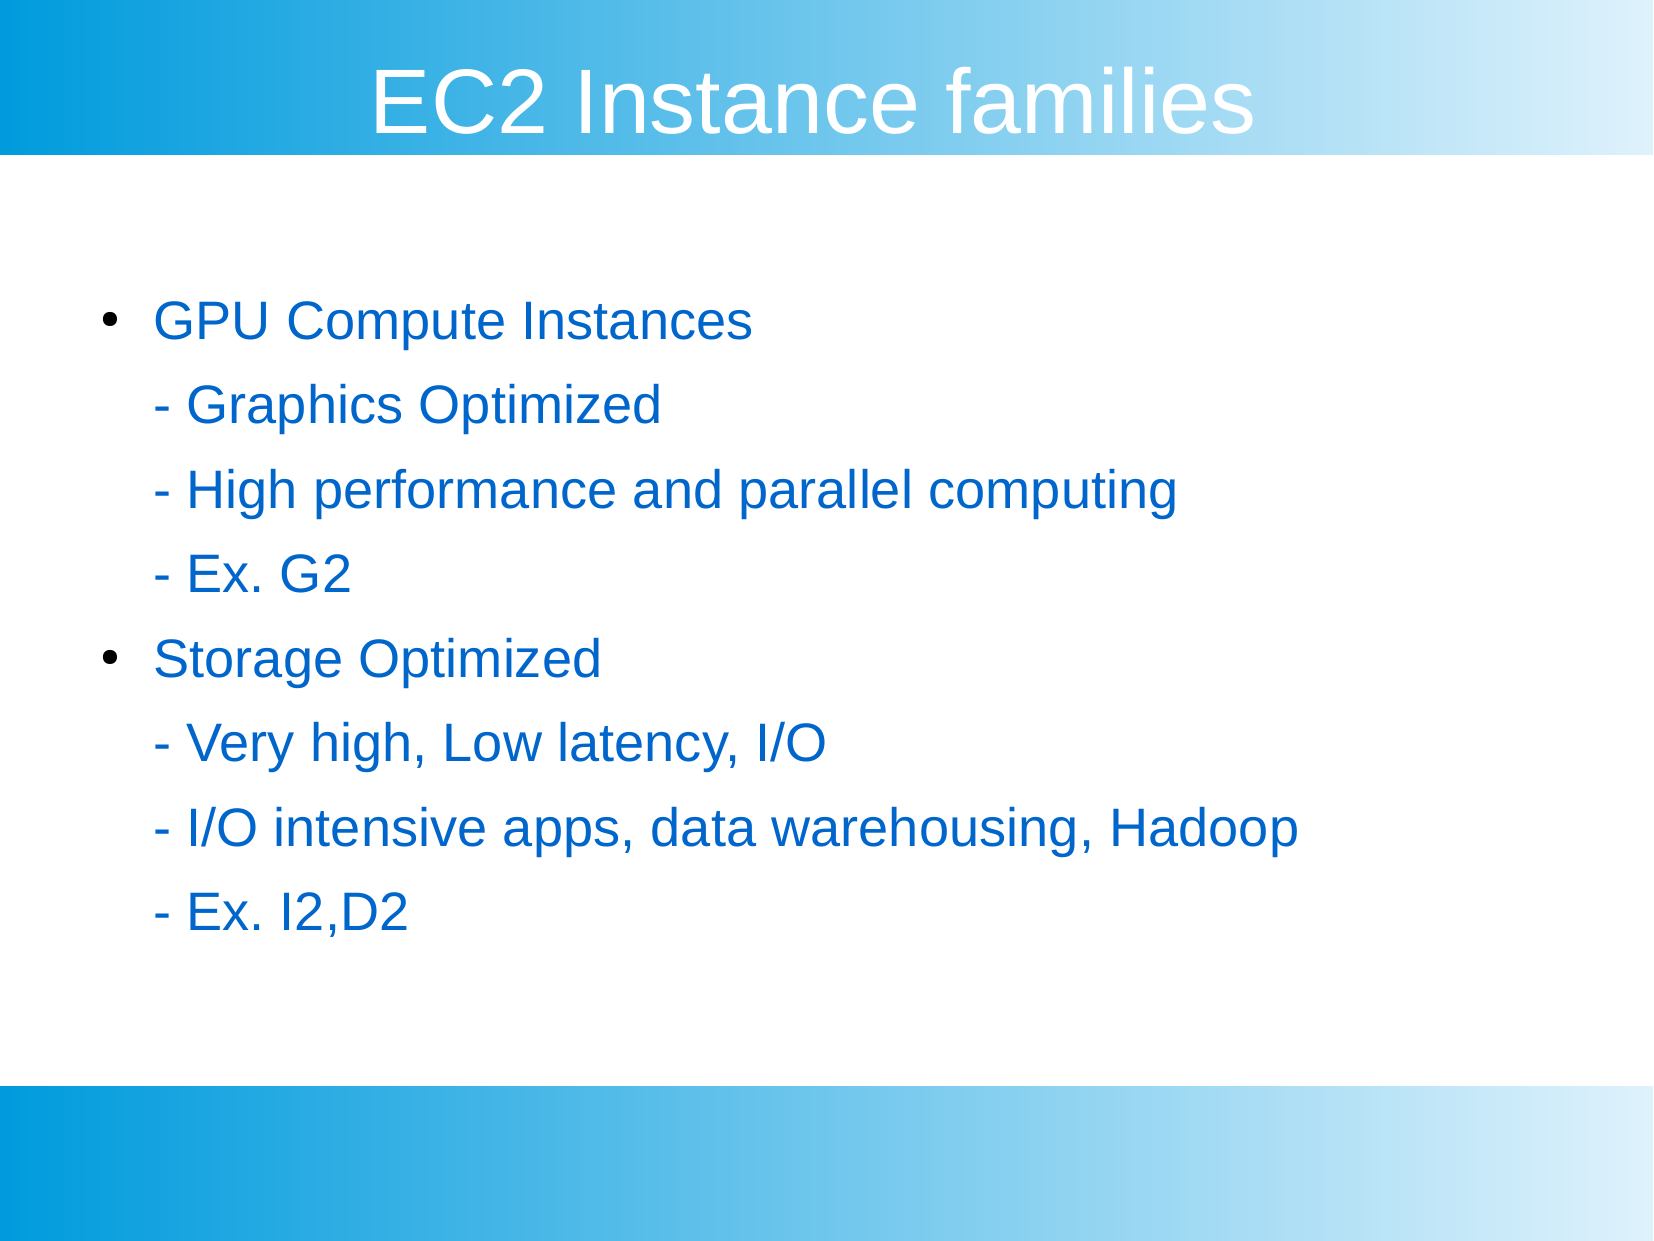

# EC2 Instance families
GPU Compute Instances
- Graphics Optimized
- High performance and parallel computing
- Ex. G2
Storage Optimized
- Very high, Low latency, I/O
- I/O intensive apps, data warehousing, Hadoop
- Ex. I2,D2